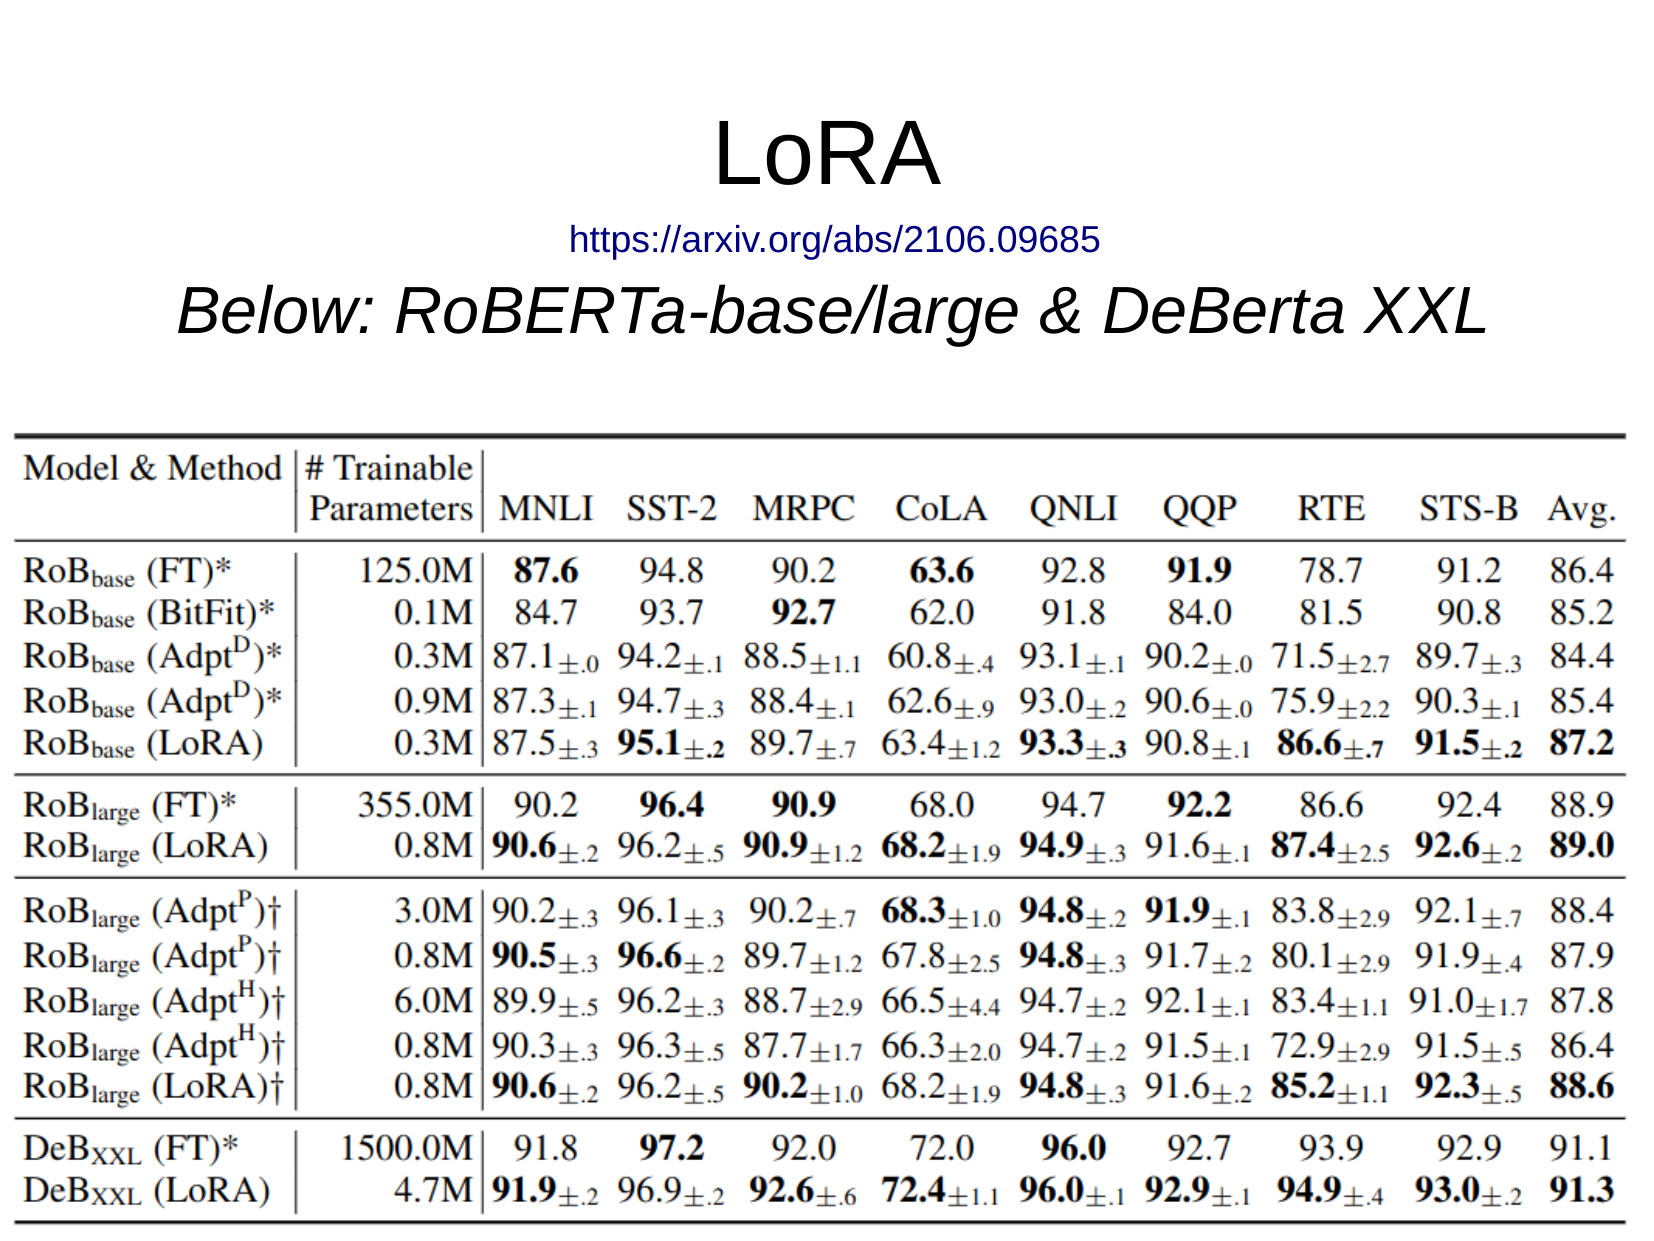

# LoRA
https://arxiv.org/abs/2106.09685
Below: RoBERTa-base/large & DeBerta XXL